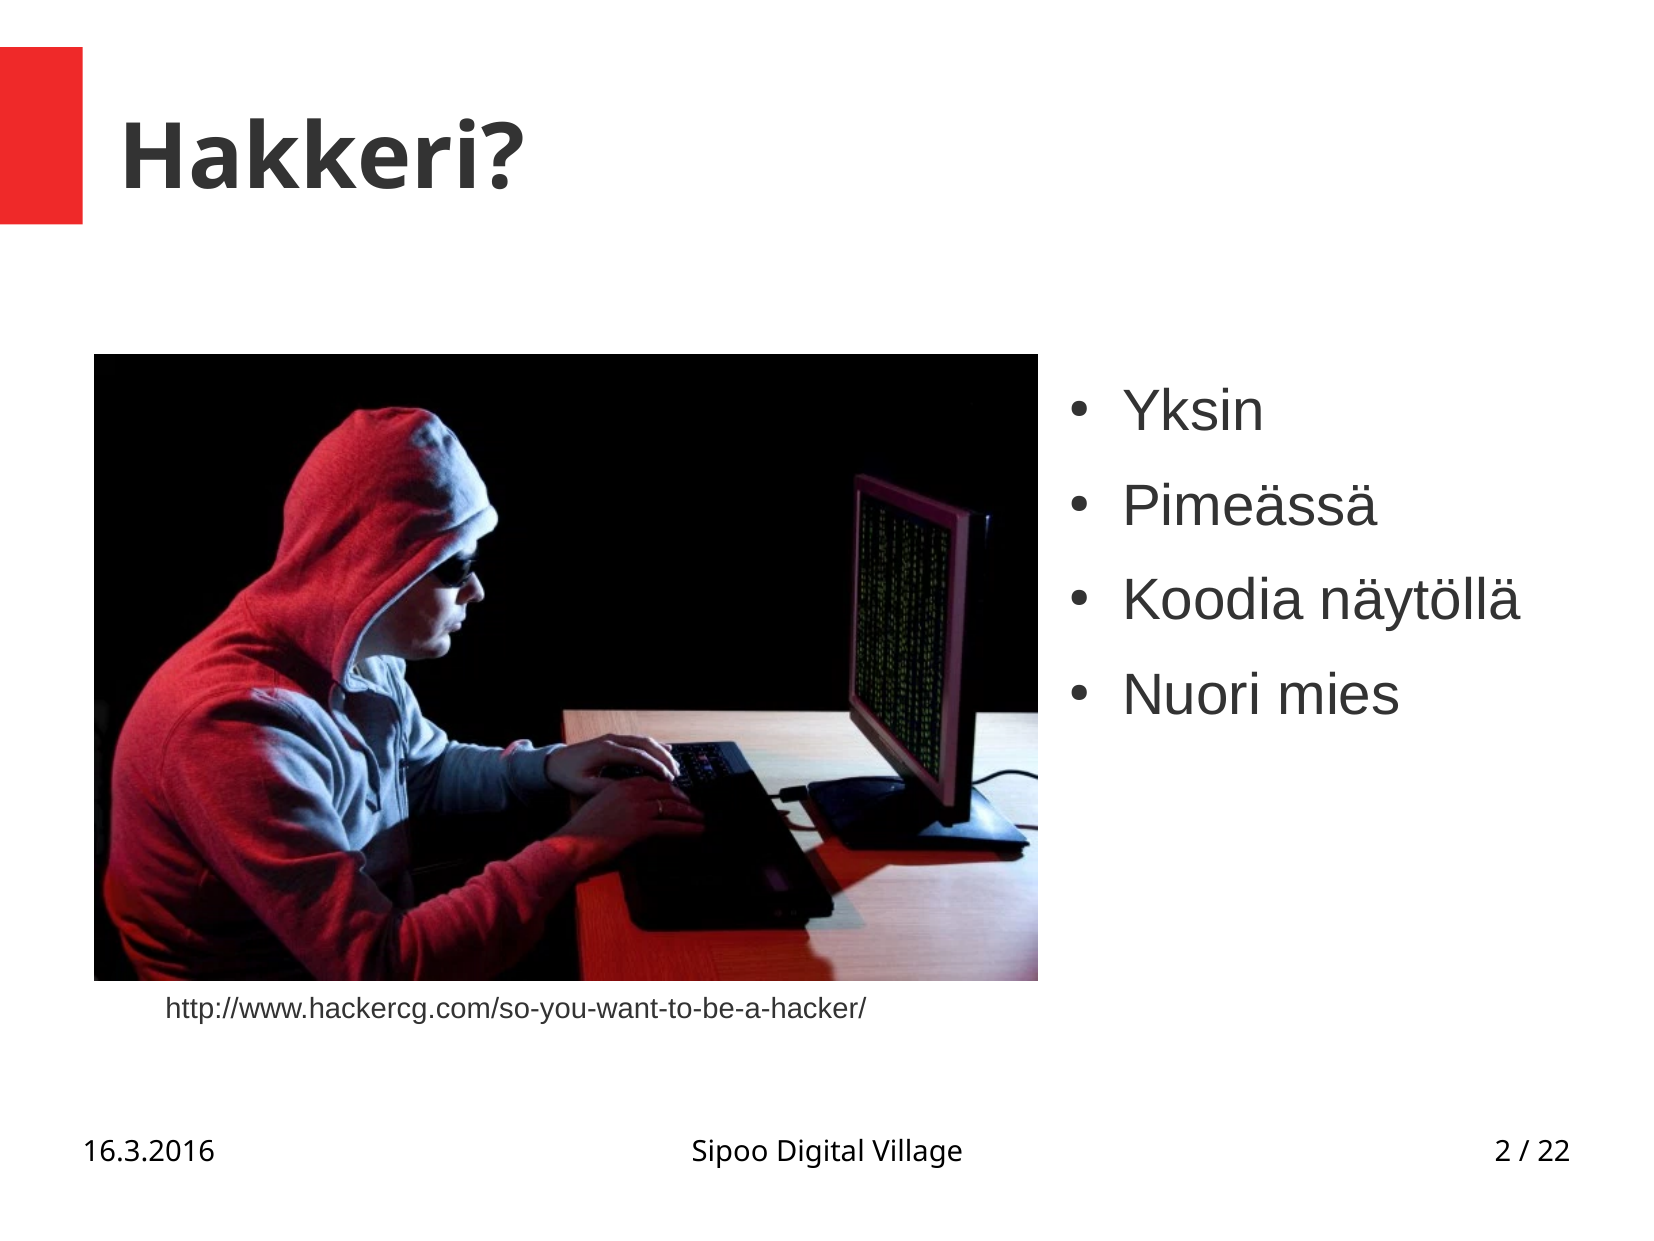

# Hakkeri?
Yksin
Pimeässä
Koodia näytöllä
Nuori mies
http://www.hackercg.com/so-you-want-to-be-a-hacker/
2